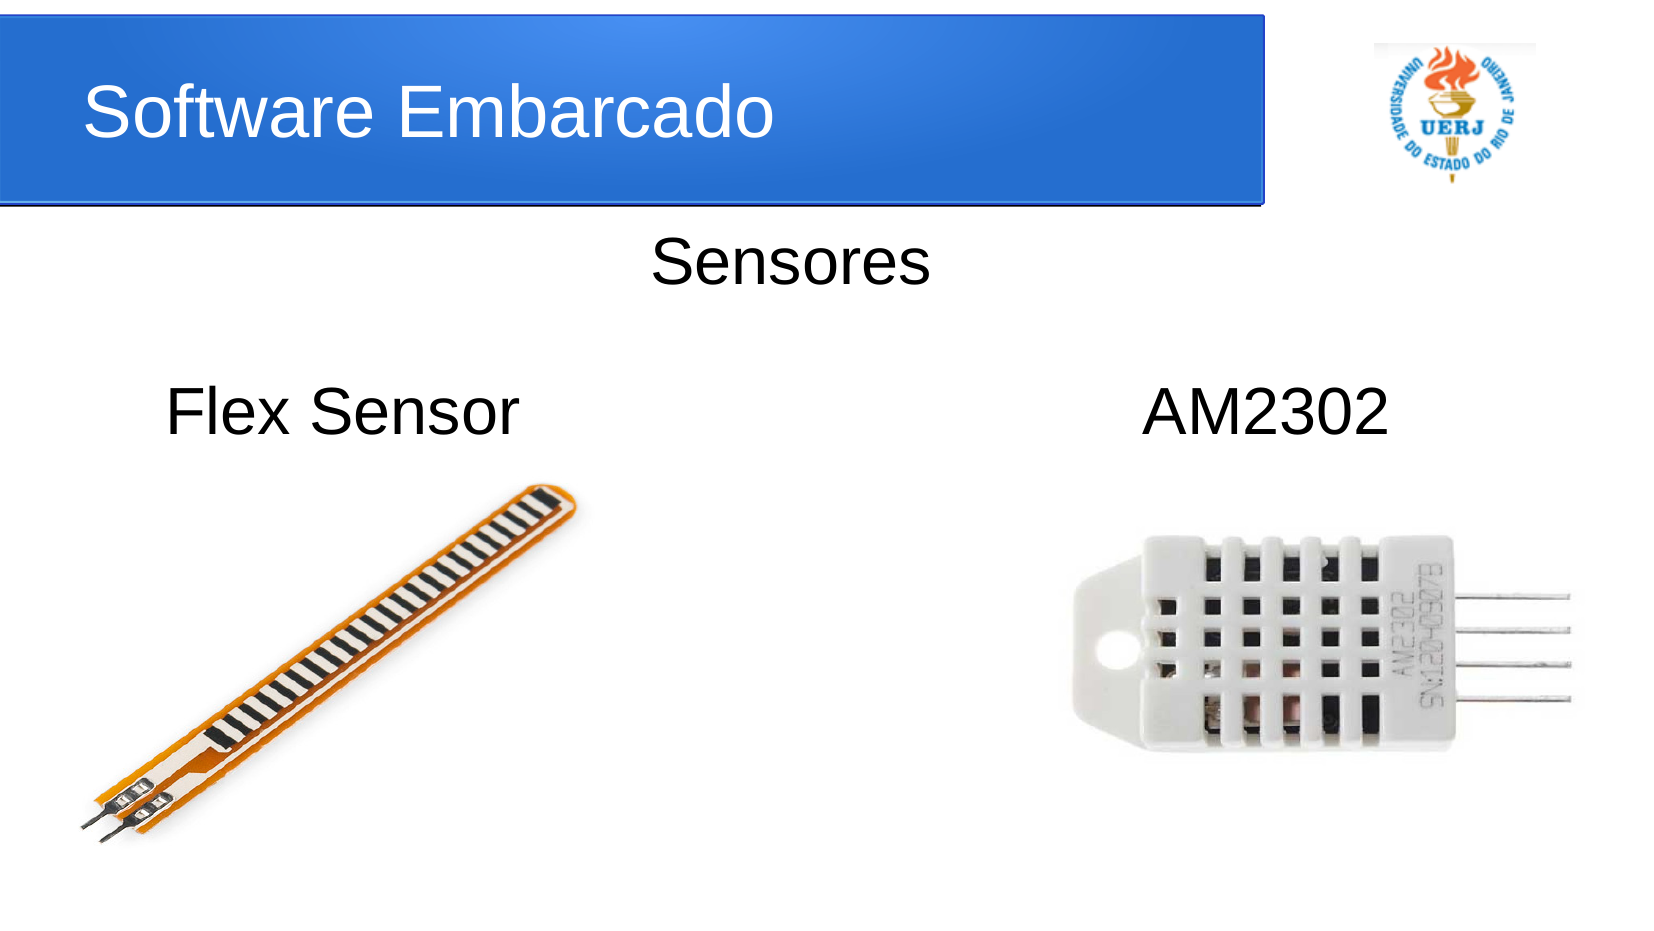

# Software Embarcado
Sensores
 Flex Sensor 									AM2302